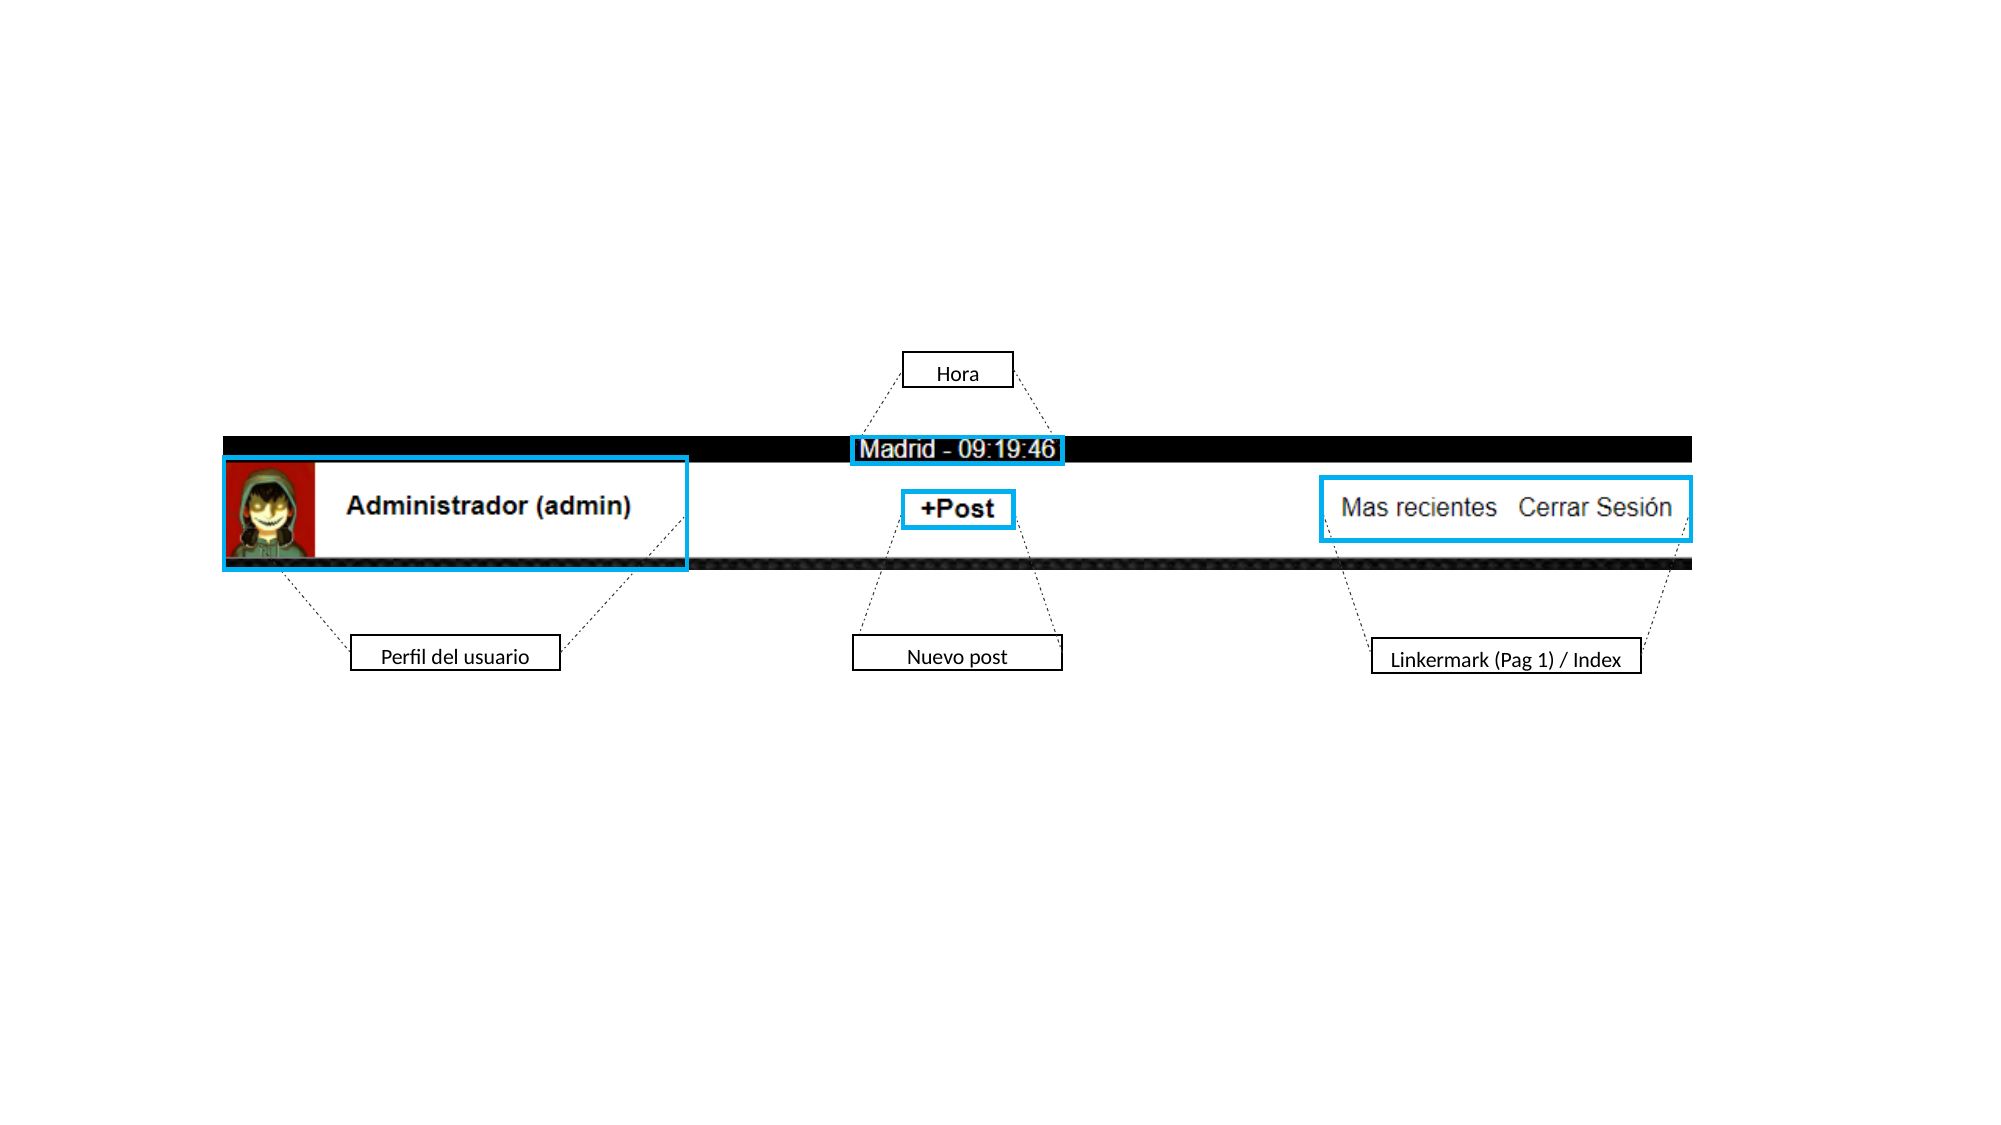

Hora
Perfil del usuario
Nuevo post
Linkermark (Pag 1) / Index